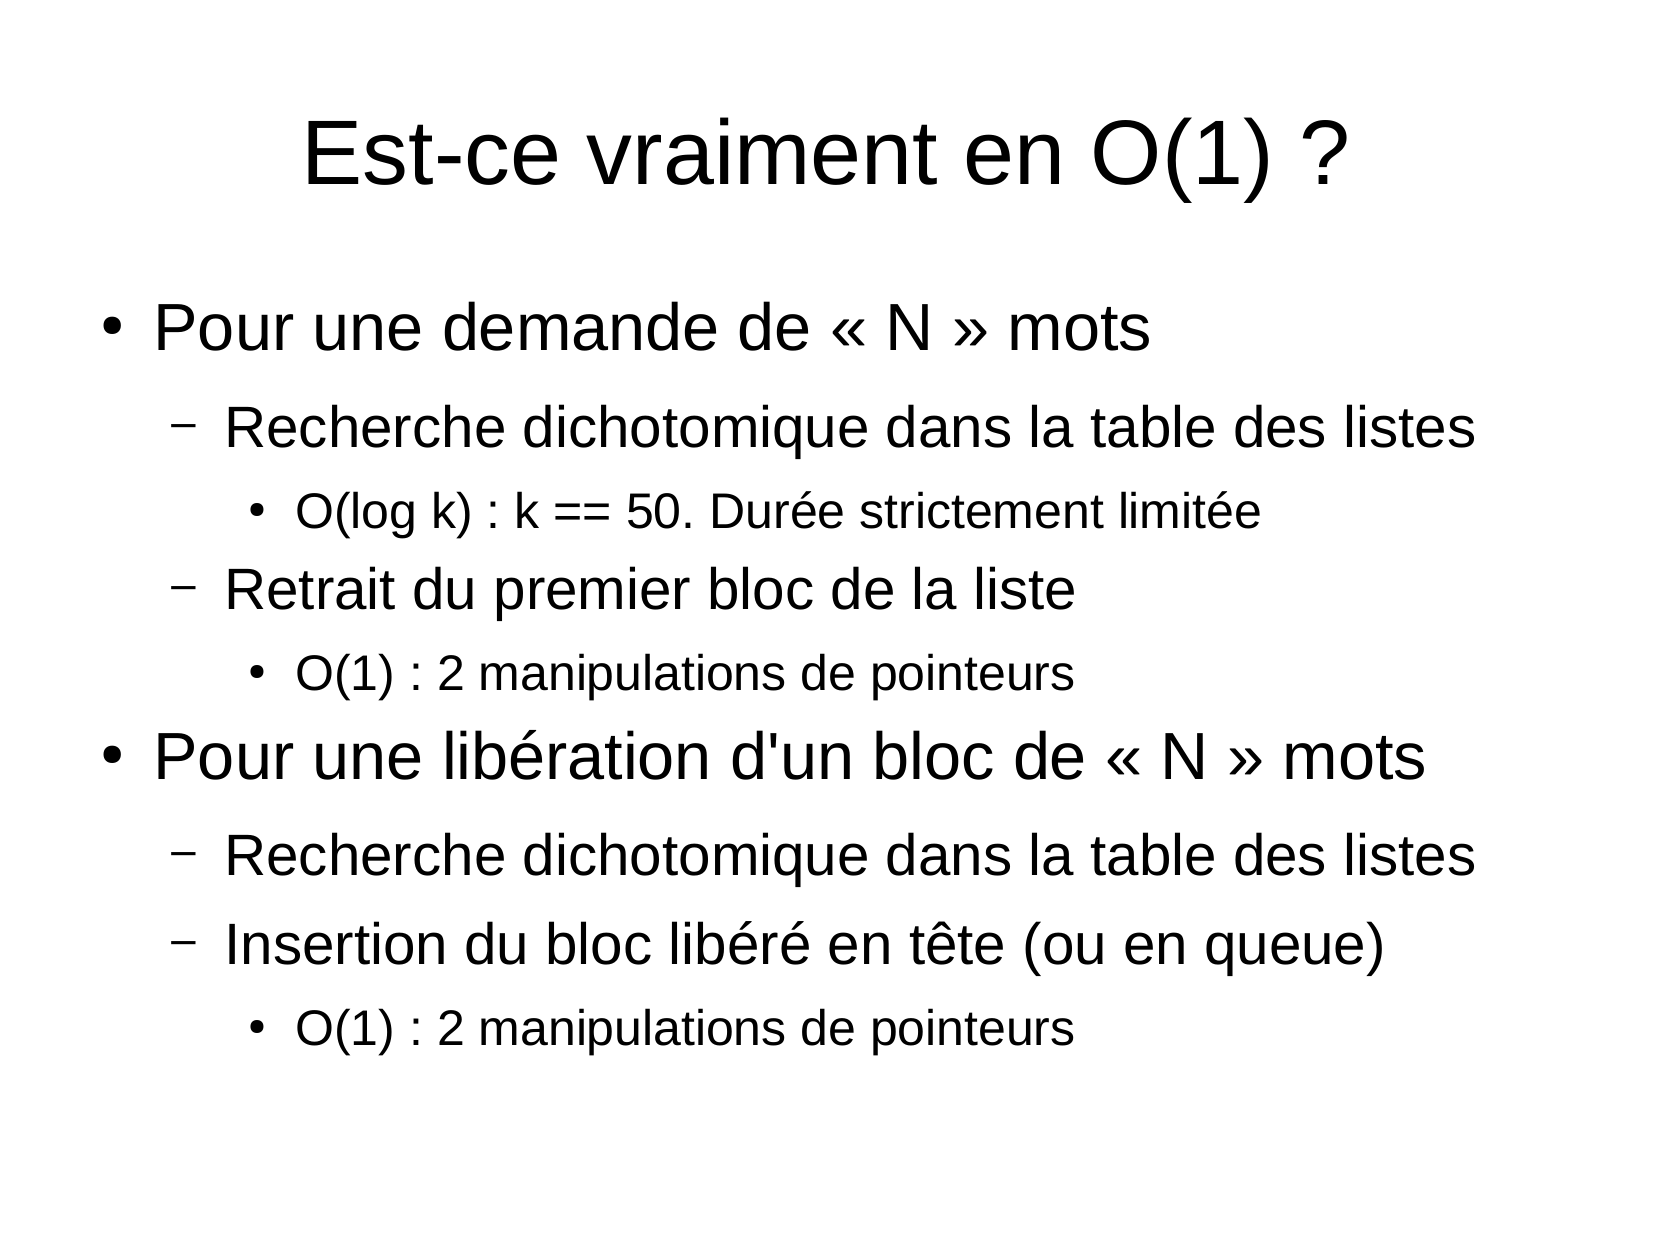

# Est-ce vraiment en O(1) ?
Pour une demande de « N » mots
Recherche dichotomique dans la table des listes
O(log k) : k == 50. Durée strictement limitée
Retrait du premier bloc de la liste
O(1) : 2 manipulations de pointeurs
Pour une libération d'un bloc de « N » mots
Recherche dichotomique dans la table des listes
Insertion du bloc libéré en tête (ou en queue)
O(1) : 2 manipulations de pointeurs